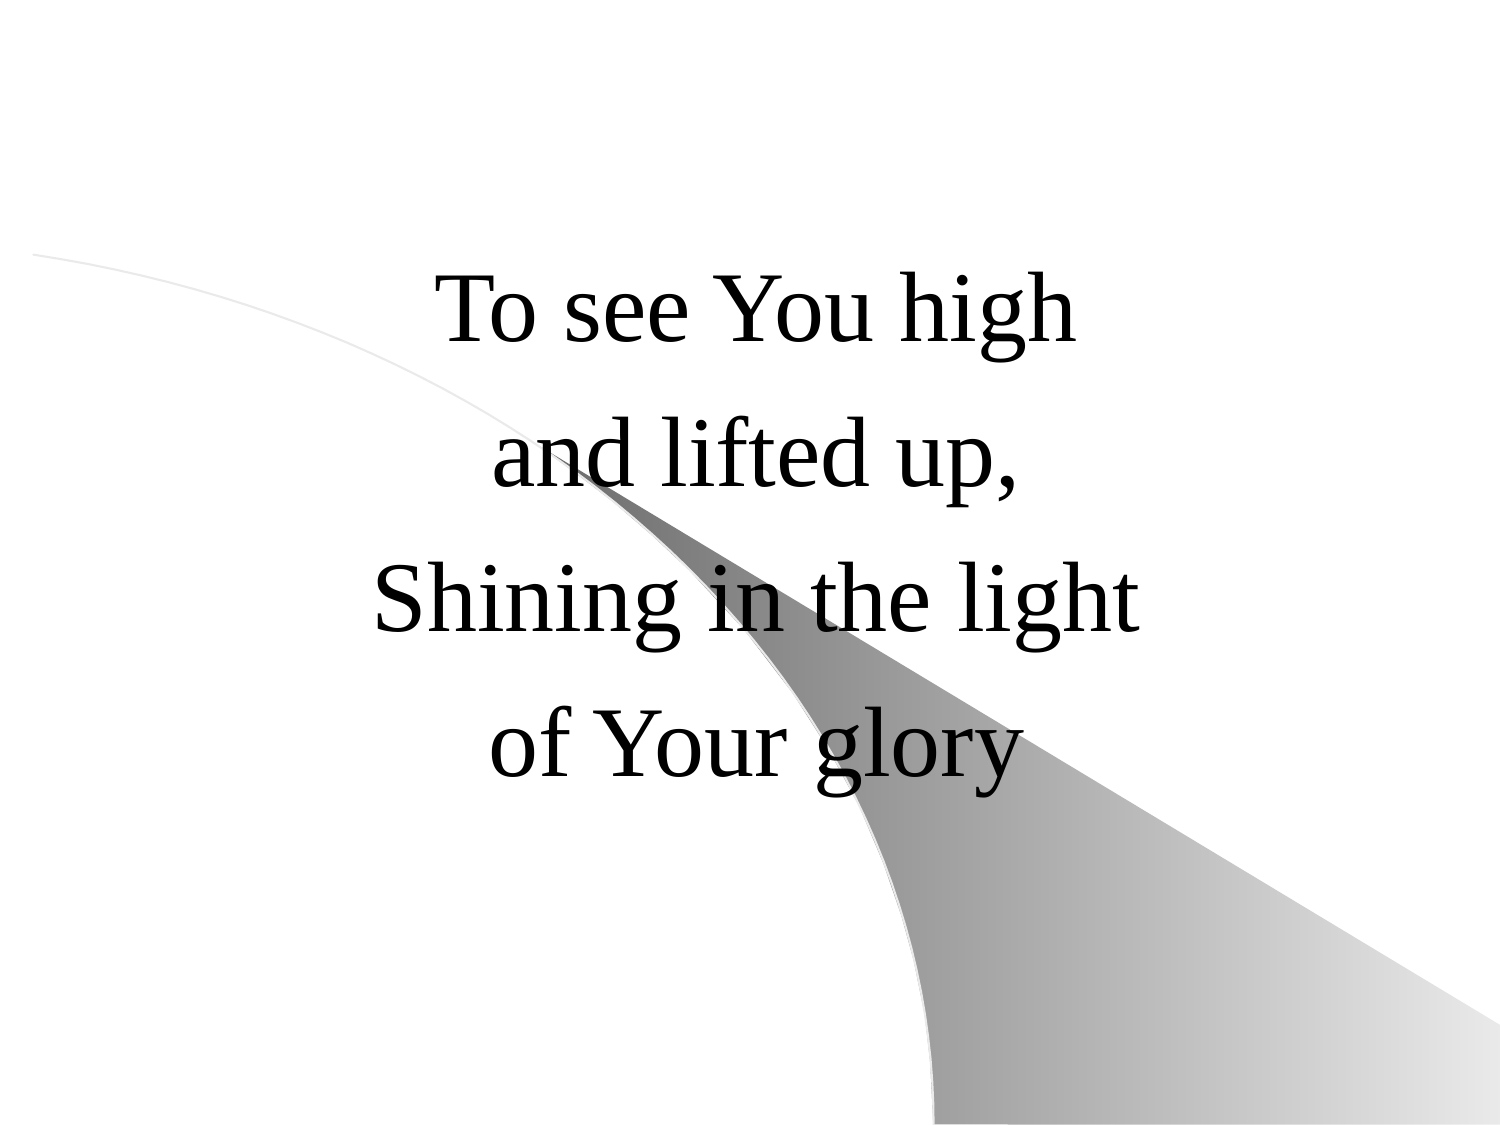

# To see You high
and lifted up,
Shining in the light
of Your glory